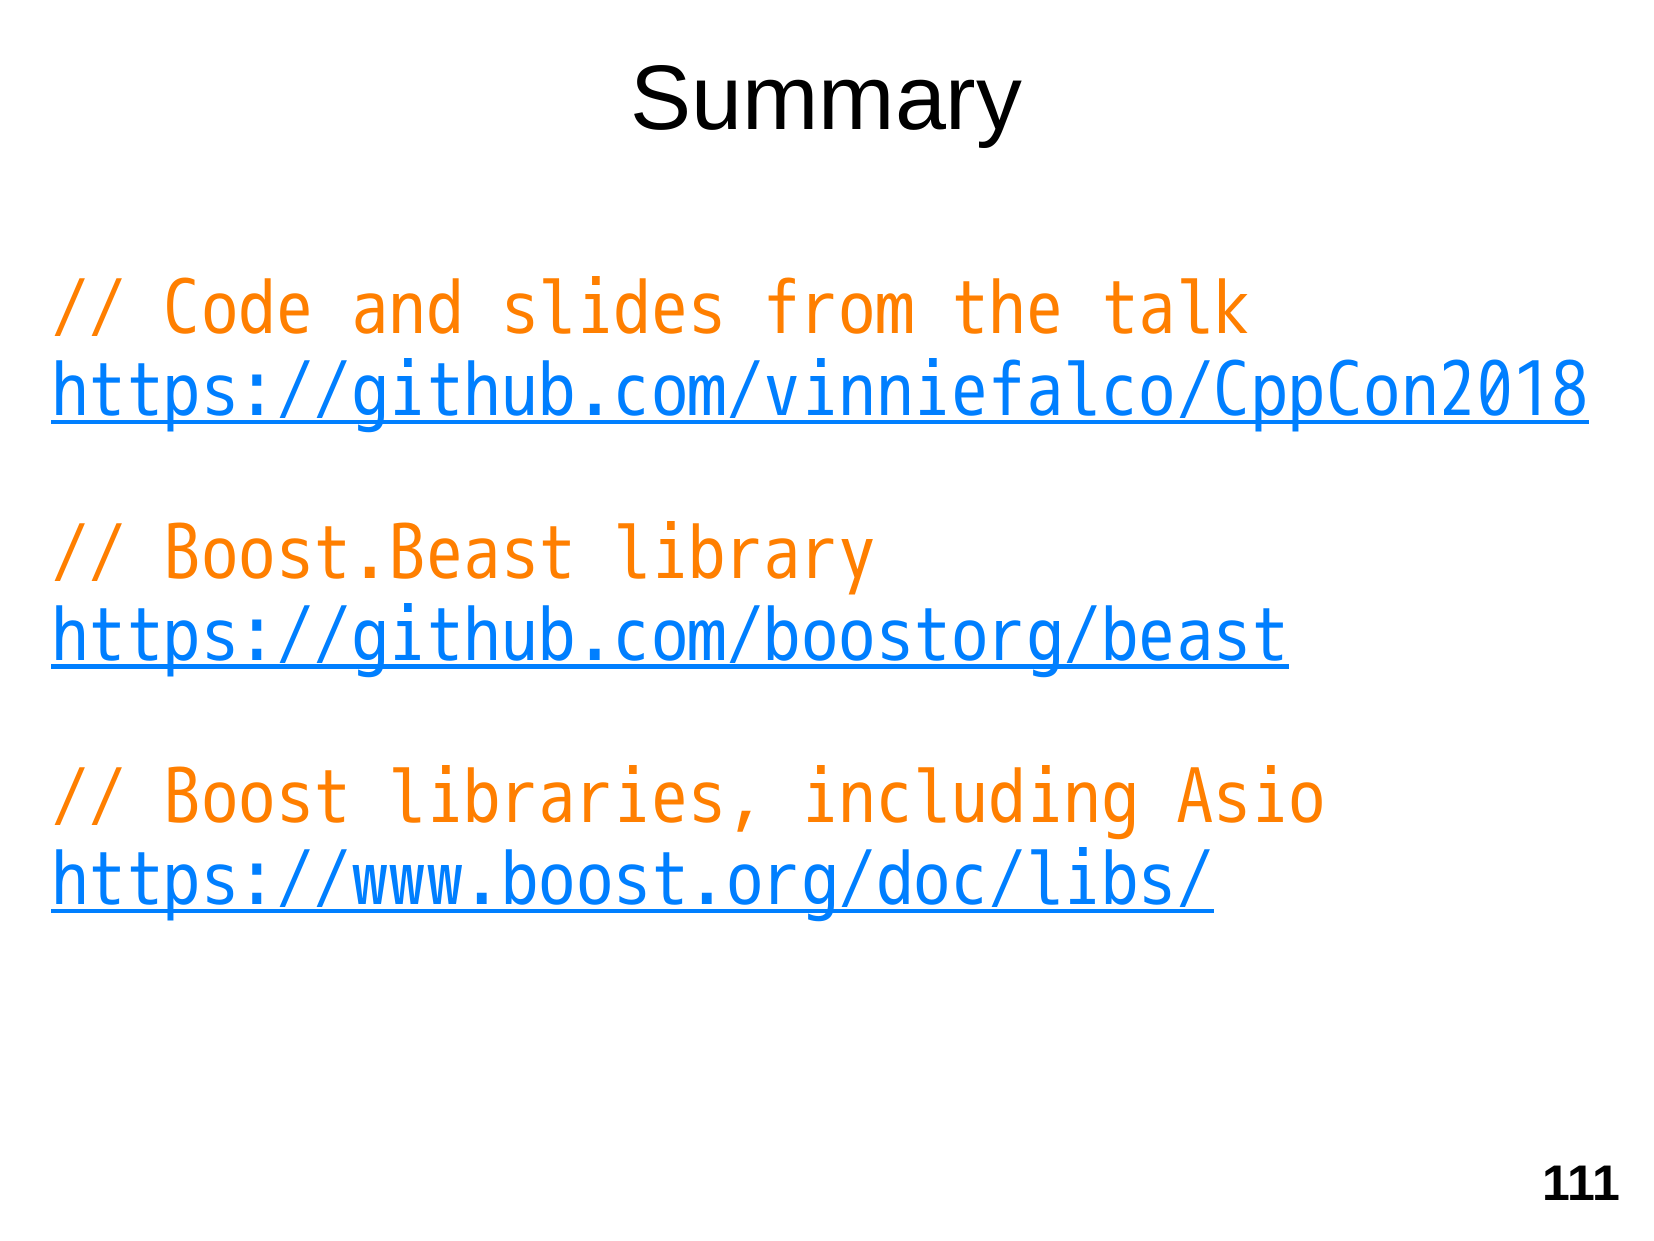

# Summary
// Code and slides from the talk
https://github.com/vinniefalco/CppCon2018
// Boost.Beast library
https://github.com/boostorg/beast
// Boost libraries, including Asio
https://www.boost.org/doc/libs/
111